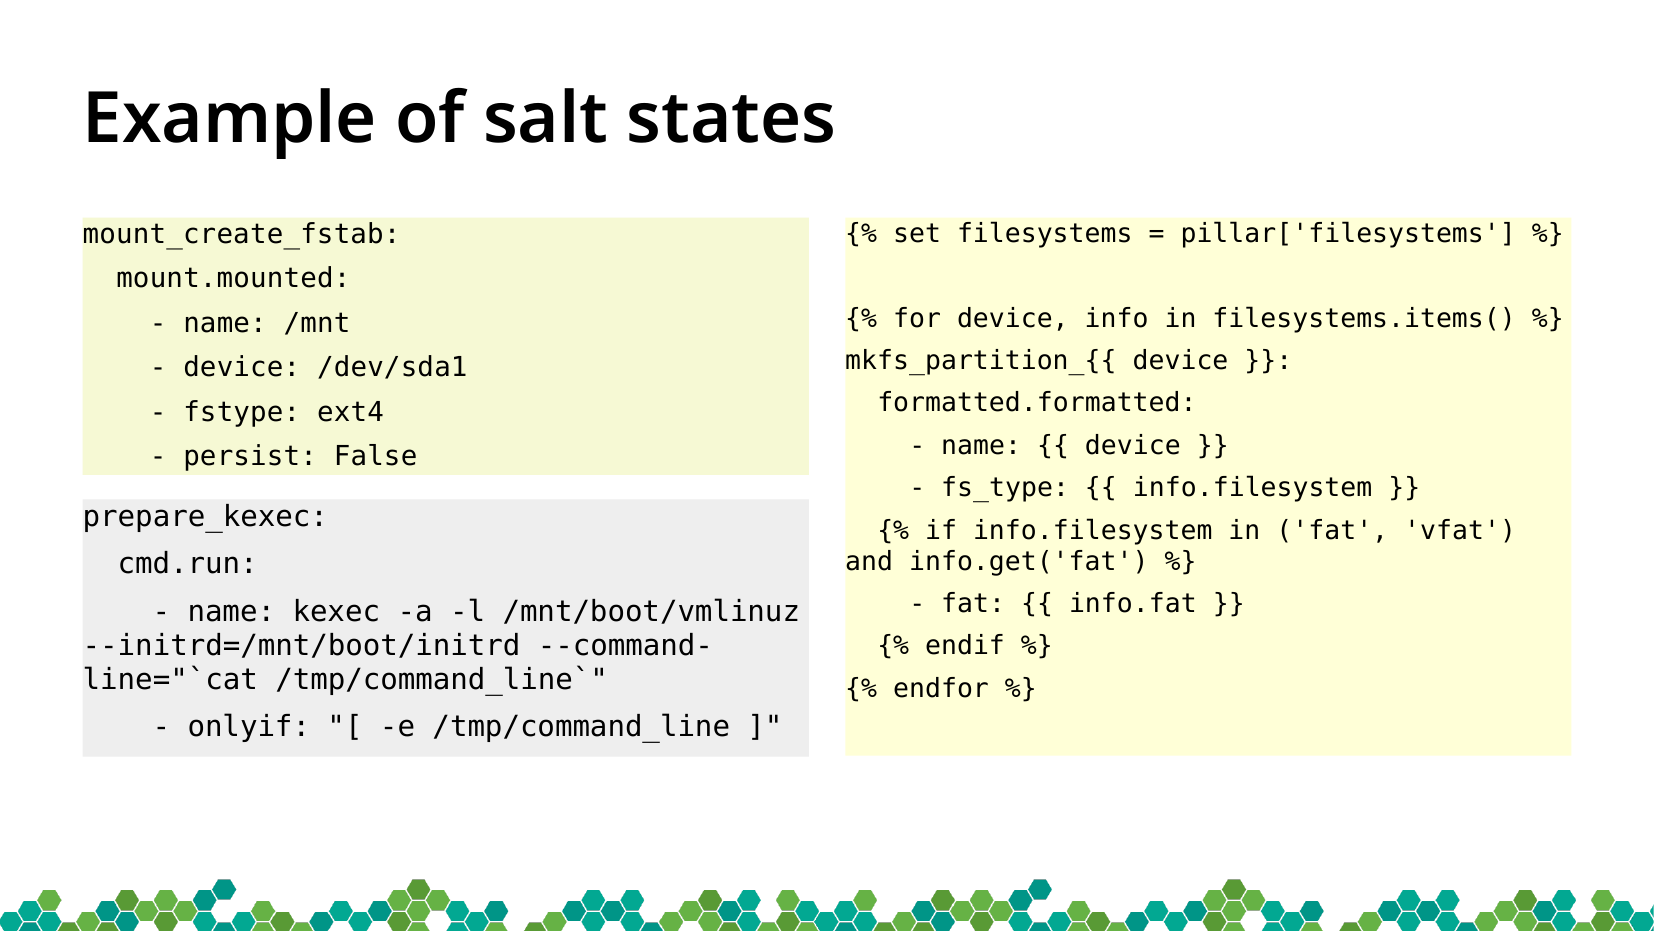

# Example of salt states
mount_create_fstab:
 mount.mounted:
 - name: /mnt
 - device: /dev/sda1
 - fstype: ext4
 - persist: False
{% set filesystems = pillar['filesystems'] %}
{% for device, info in filesystems.items() %}
mkfs_partition_{{ device }}:
 formatted.formatted:
 - name: {{ device }}
 - fs_type: {{ info.filesystem }}
 {% if info.filesystem in ('fat', 'vfat') and info.get('fat') %}
 - fat: {{ info.fat }}
 {% endif %}
{% endfor %}
prepare_kexec:
 cmd.run:
 - name: kexec -a -l /mnt/boot/vmlinuz --initrd=/mnt/boot/initrd --command-line="`cat /tmp/command_line`"
 - onlyif: "[ -e /tmp/command_line ]"